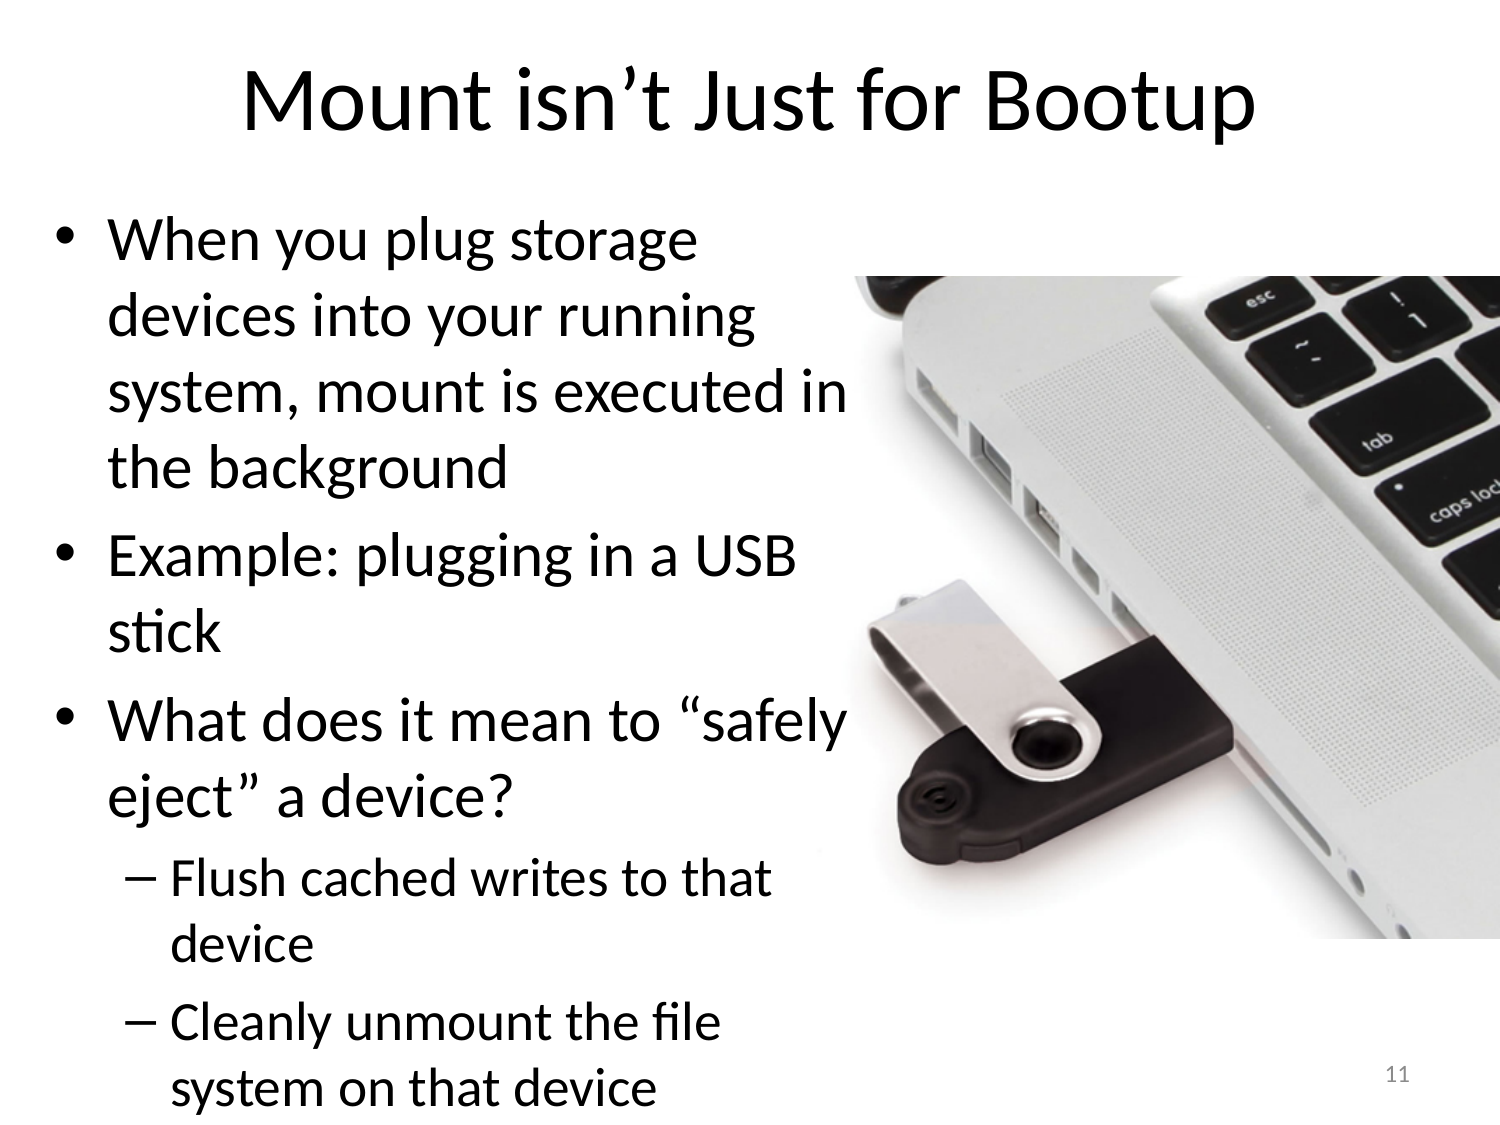

# Mount isn’t Just for Bootup
When you plug storage devices into your running system, mount is executed in the background
Example: plugging in a USB stick
What does it mean to “safely eject” a device?
Flush cached writes to that device
Cleanly unmount the file system on that device